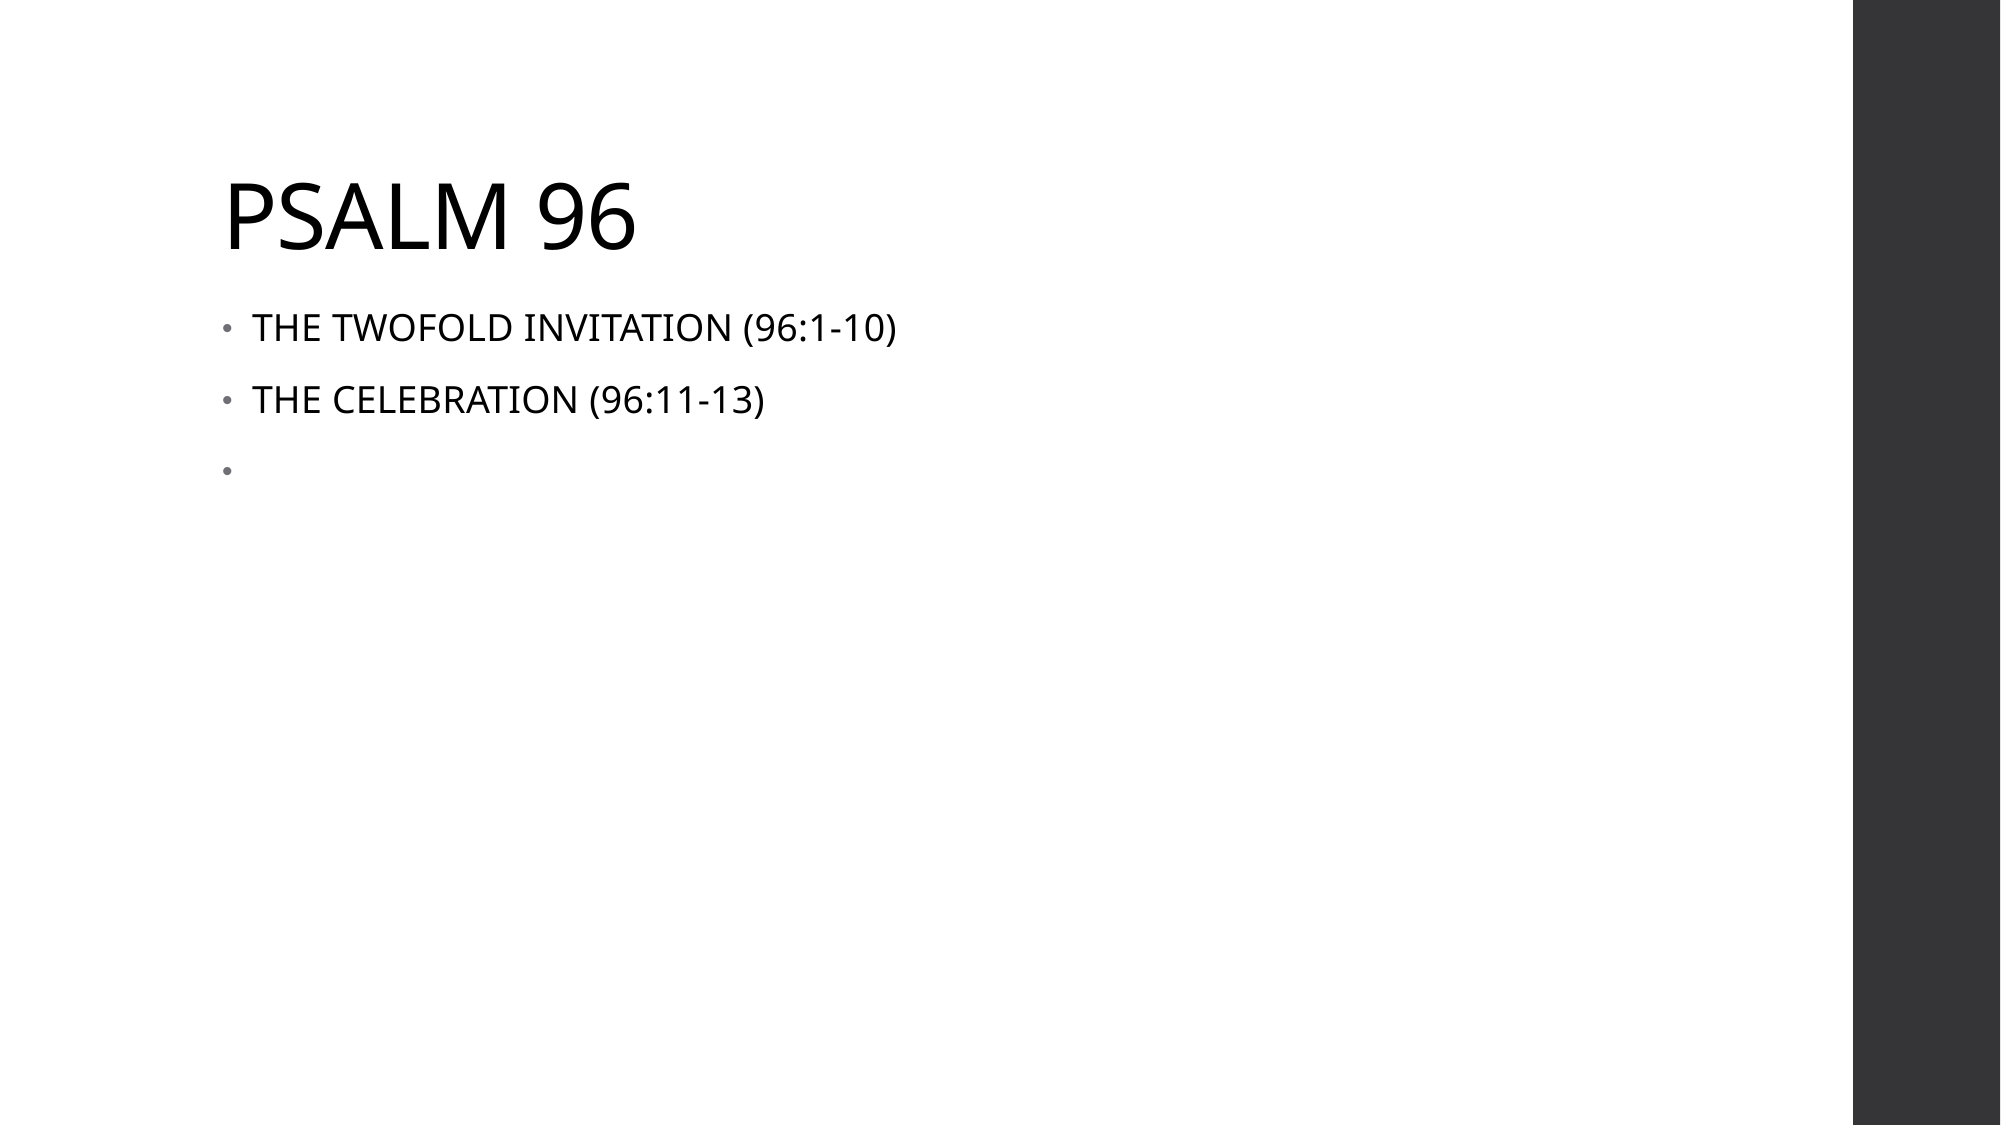

# PSALM 96
THE TWOFOLD INVITATION (96:1-10)
THE CELEBRATION (96:11-13)